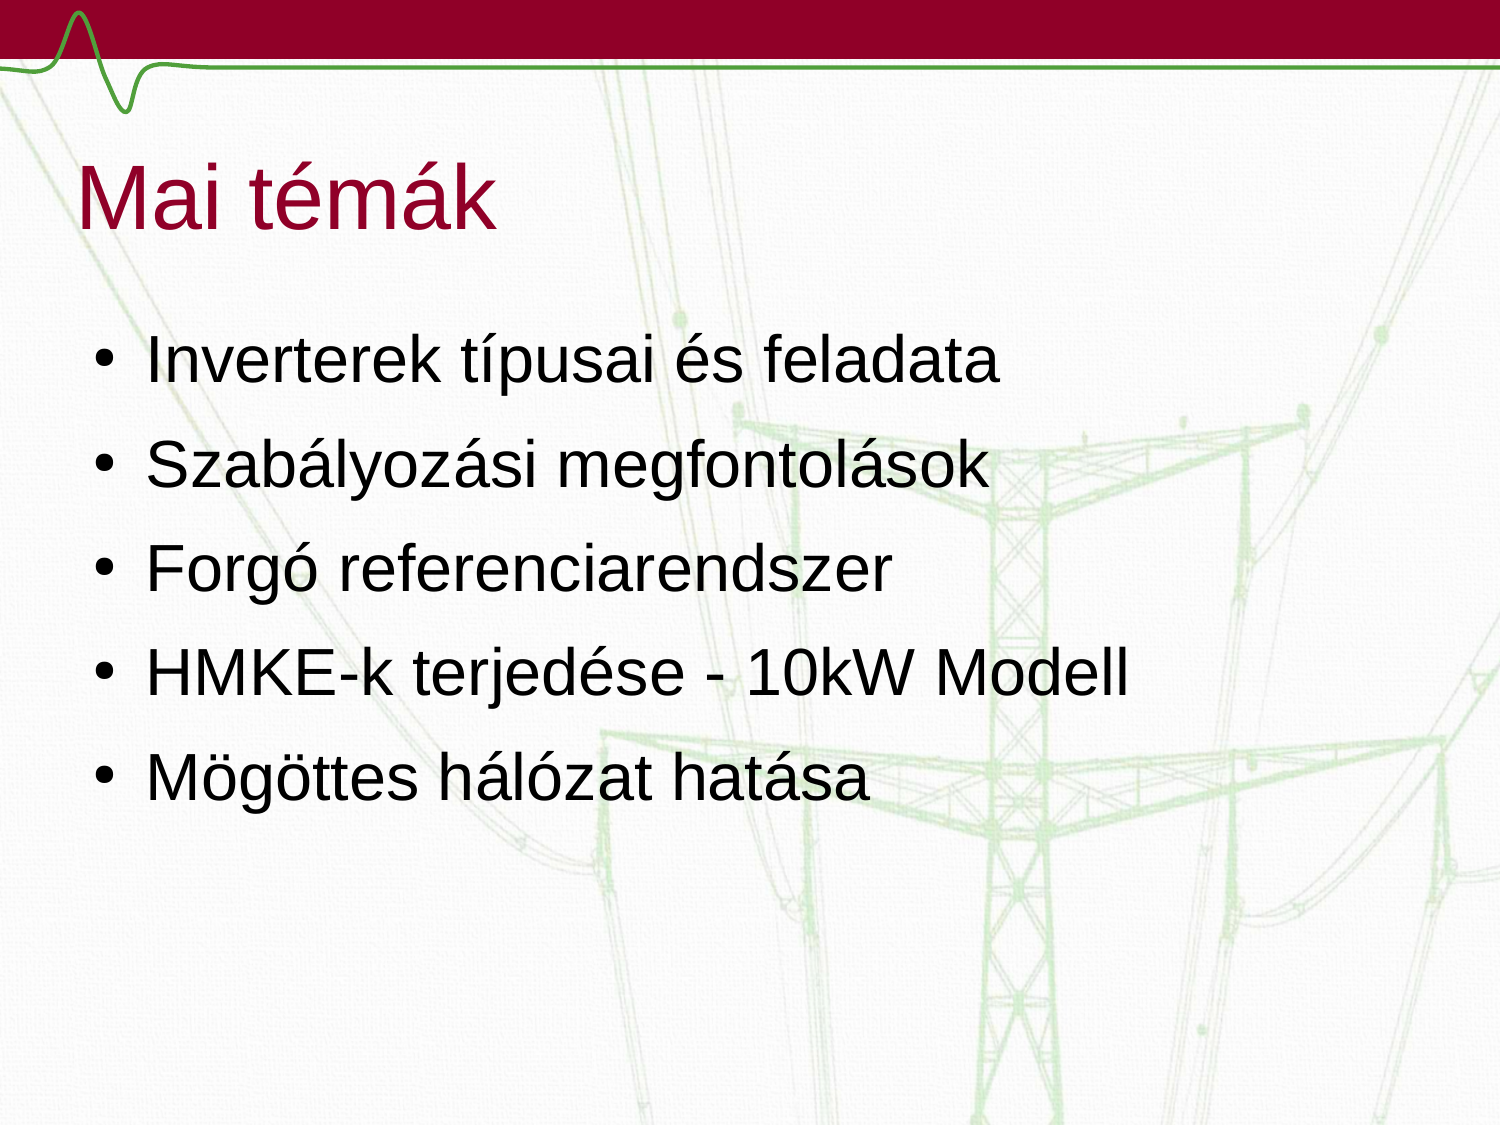

# Mai témák
Inverterek típusai és feladata
Szabályozási megfontolások
Forgó referenciarendszer
HMKE-k terjedése - 10kW Modell
Mögöttes hálózat hatása